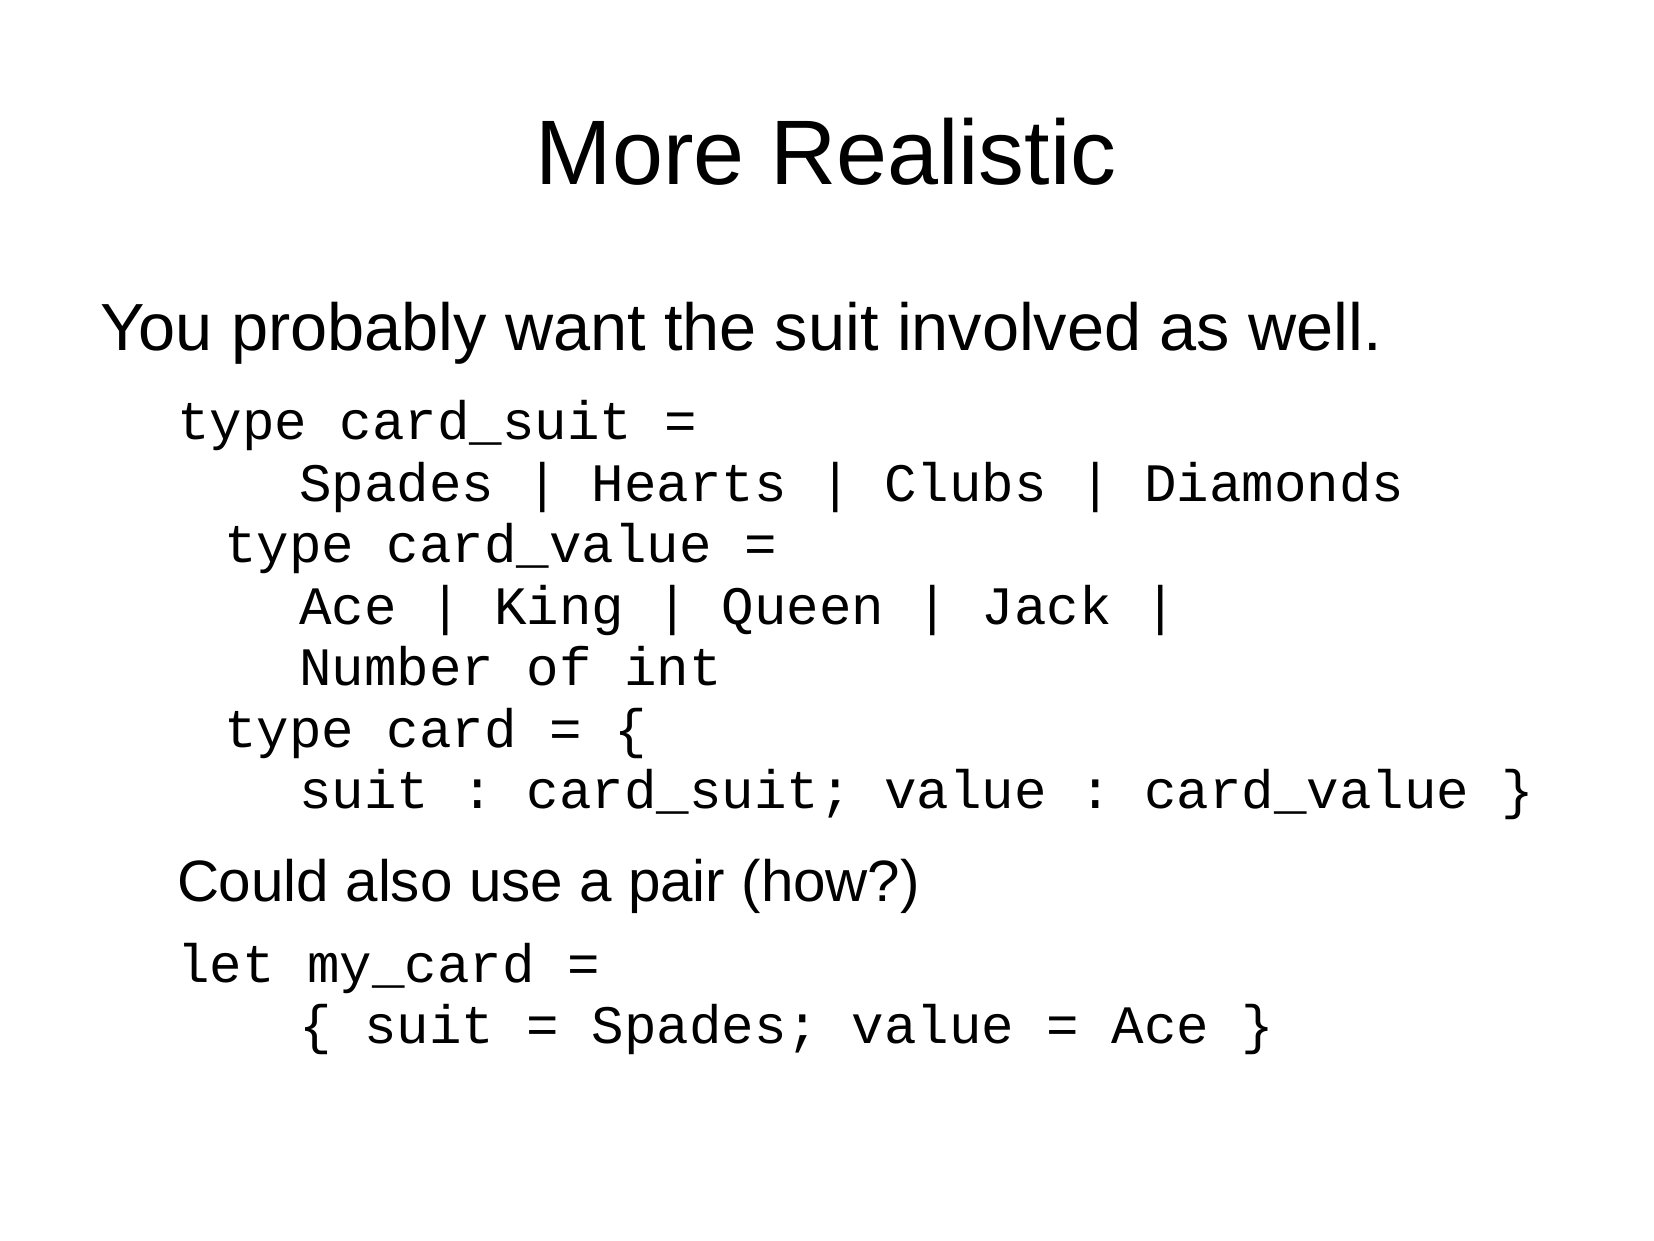

# More Realistic
You probably want the suit involved as well.
type card_suit =
	Spades | Hearts | Clubs | Diamonds
type card_value =
	Ace | King | Queen | Jack |
	Number of int
type card = {
	suit : card_suit; value : card_value }
Could also use a pair (how?)
let my_card =
	{ suit = Spades; value = Ace }